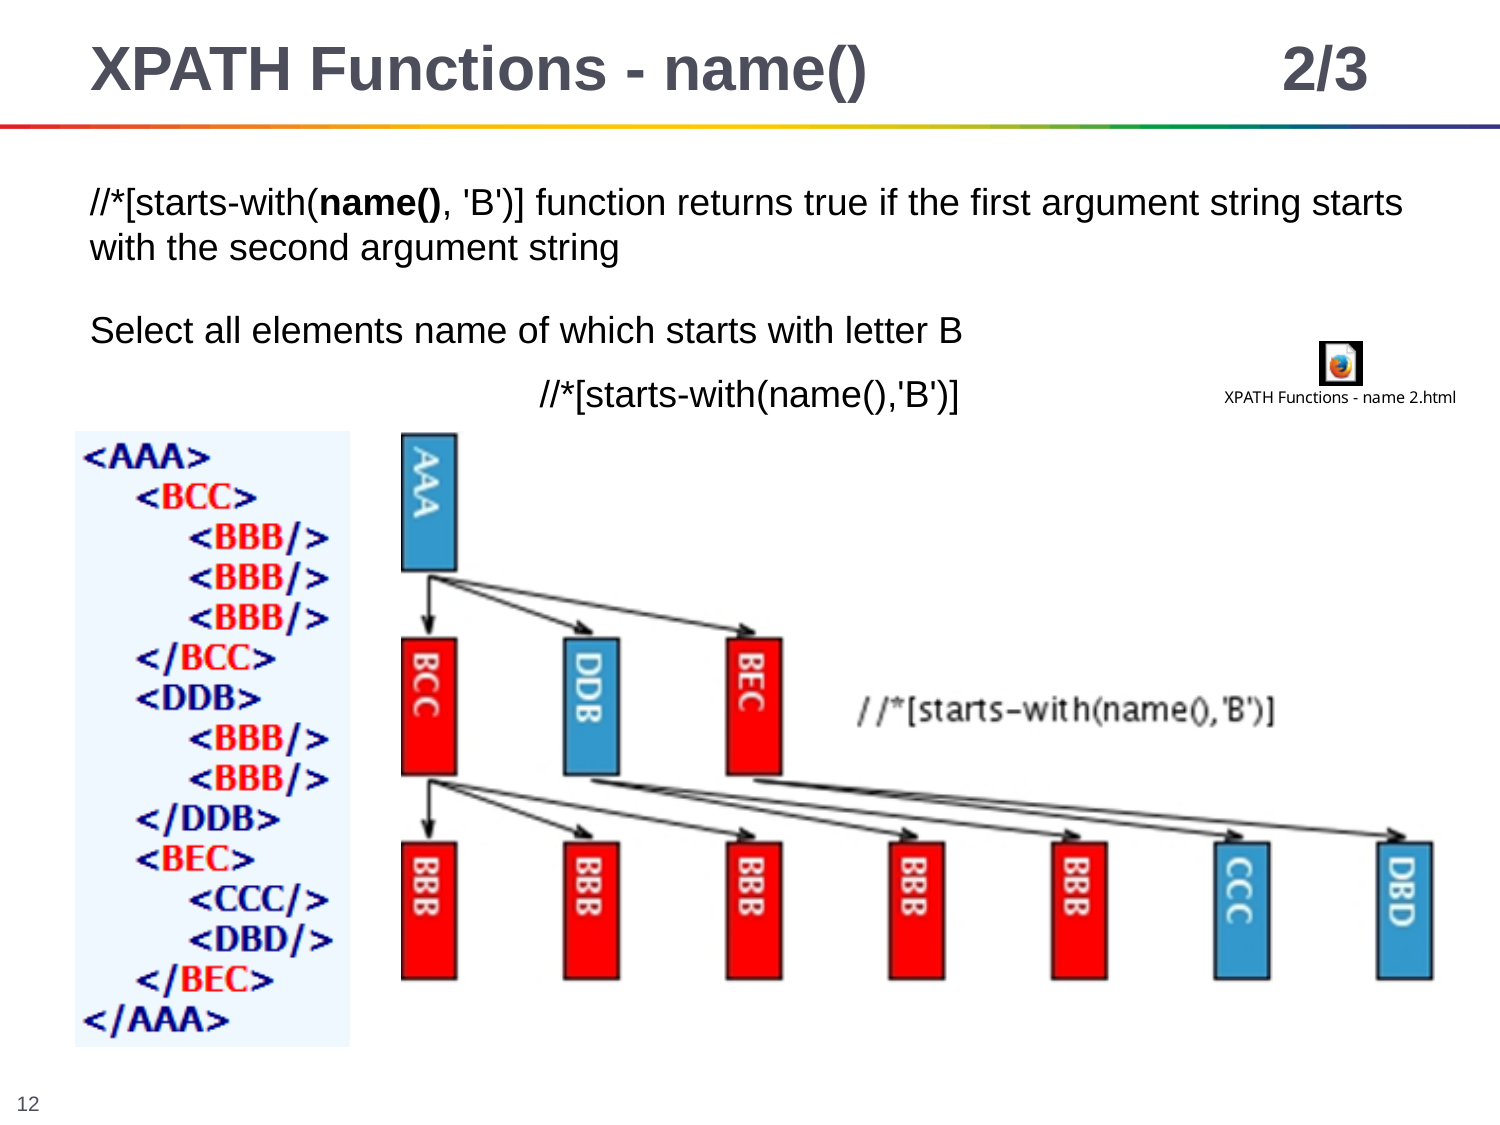

# XPATH Functions - name() 2/3
//*[starts-with(name(), 'B')] function returns true if the first argument string starts with the second argument string
Select all elements name of which starts with letter B
//*[starts-with(name(),'B')]